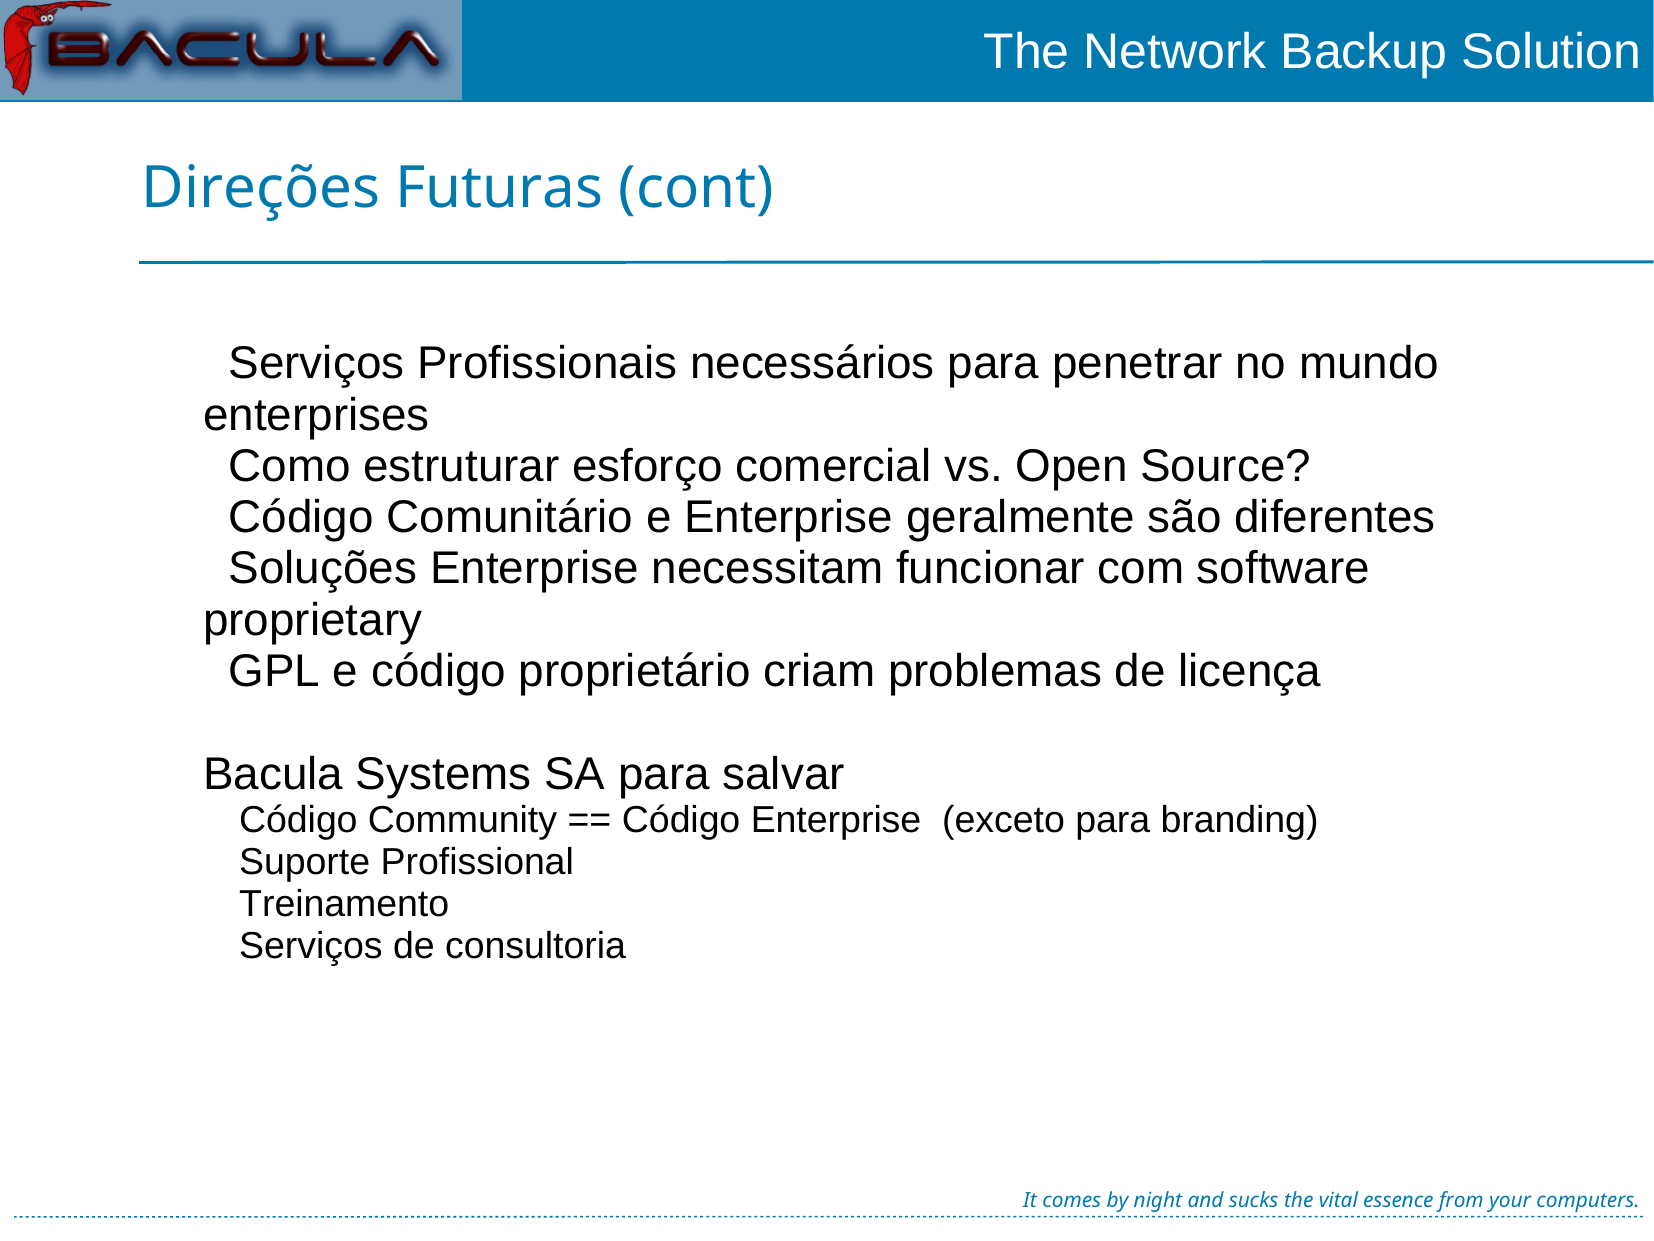

# Direções Futuras (cont)
 Serviços Profissionais necessários para penetrar no mundo enterprises
 Como estruturar esforço comercial vs. Open Source?
 Código Comunitário e Enterprise geralmente são diferentes
 Soluções Enterprise necessitam funcionar com software proprietary
 GPL e código proprietário criam problemas de licença
Bacula Systems SA para salvar
Código Community == Código Enterprise (exceto para branding)
Suporte Profissional
Treinamento
Serviços de consultoria